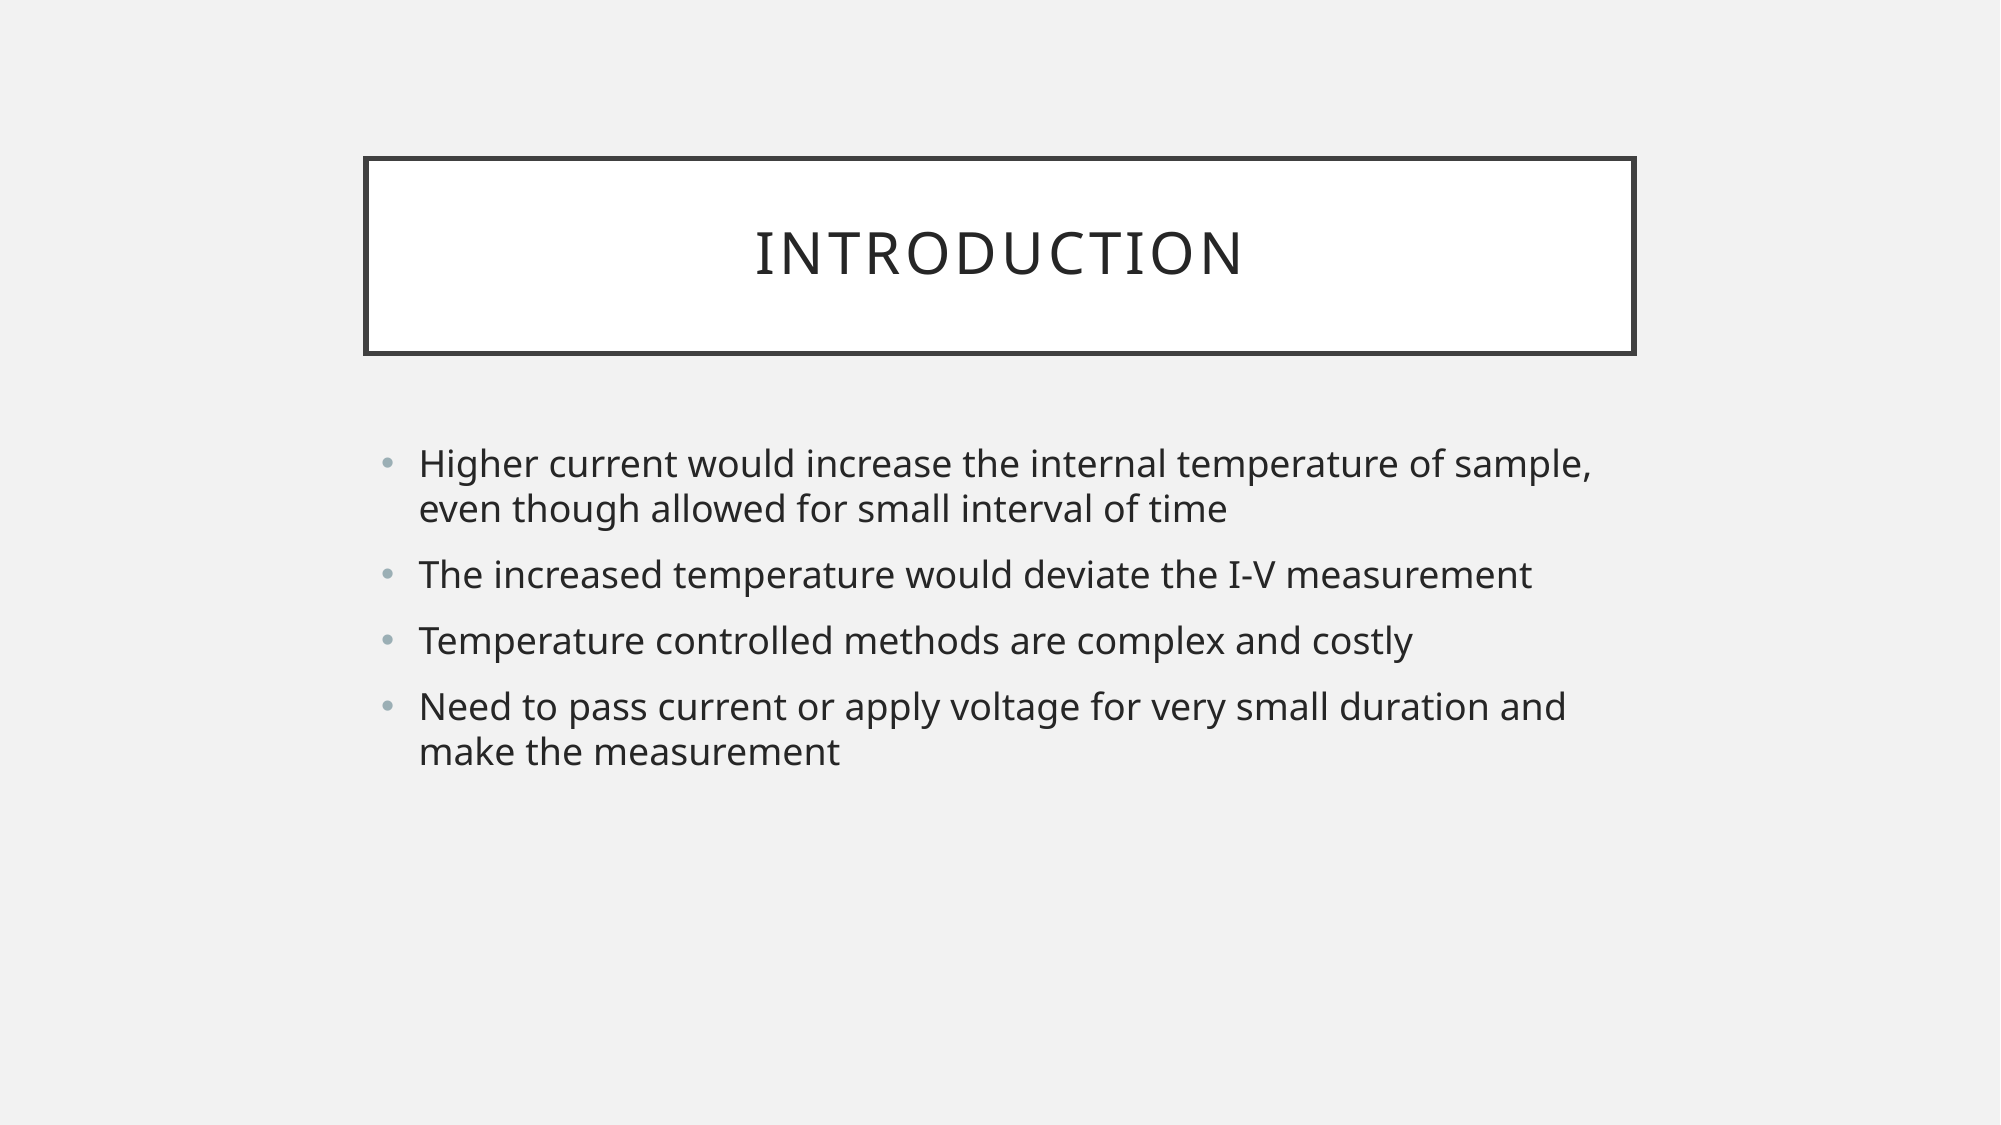

# introduction
Higher current would increase the internal temperature of sample, even though allowed for small interval of time
The increased temperature would deviate the I-V measurement
Temperature controlled methods are complex and costly
Need to pass current or apply voltage for very small duration and make the measurement